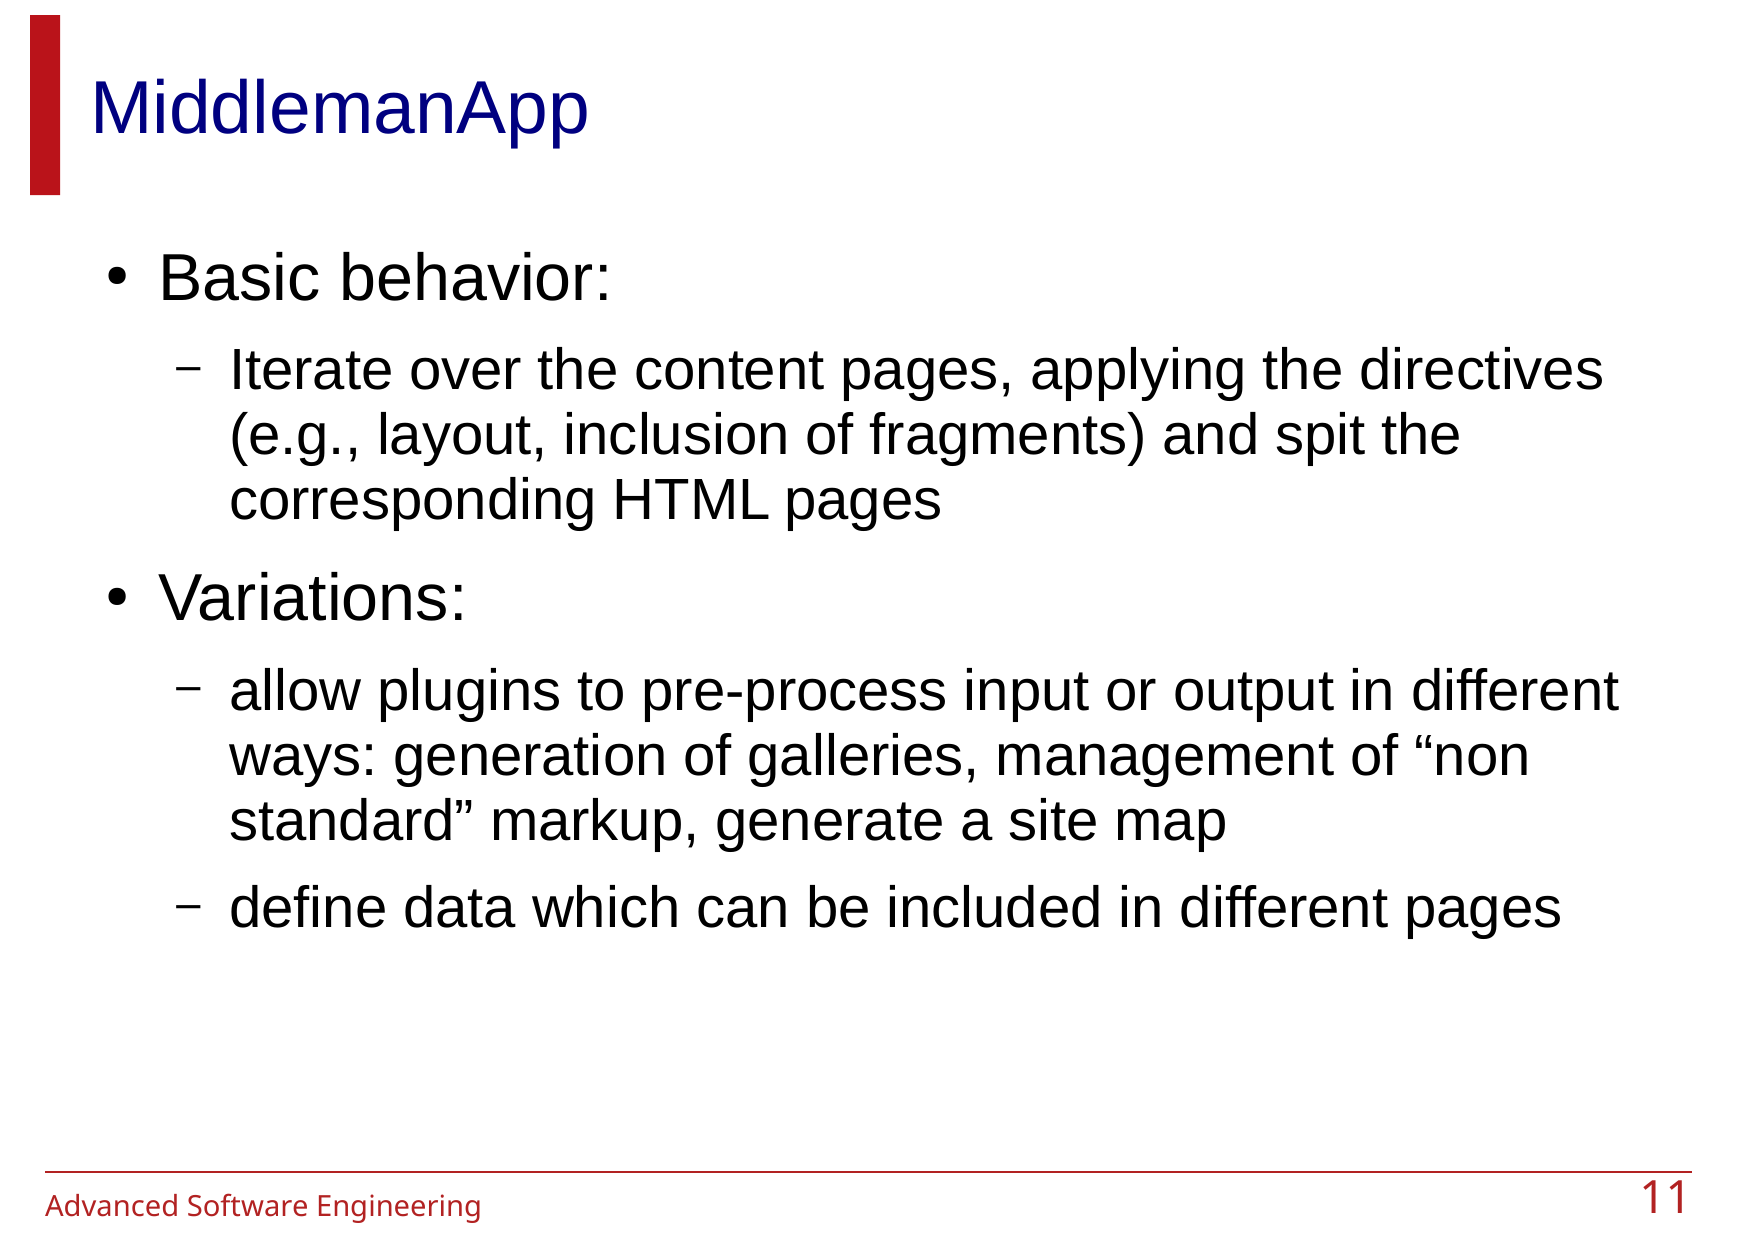

# MiddlemanApp
Basic behavior:
Iterate over the content pages, applying the directives (e.g., layout, inclusion of fragments) and spit the corresponding HTML pages
Variations:
allow plugins to pre-process input or output in different ways: generation of galleries, management of “non standard” markup, generate a site map
define data which can be included in different pages
11
Advanced Software Engineering